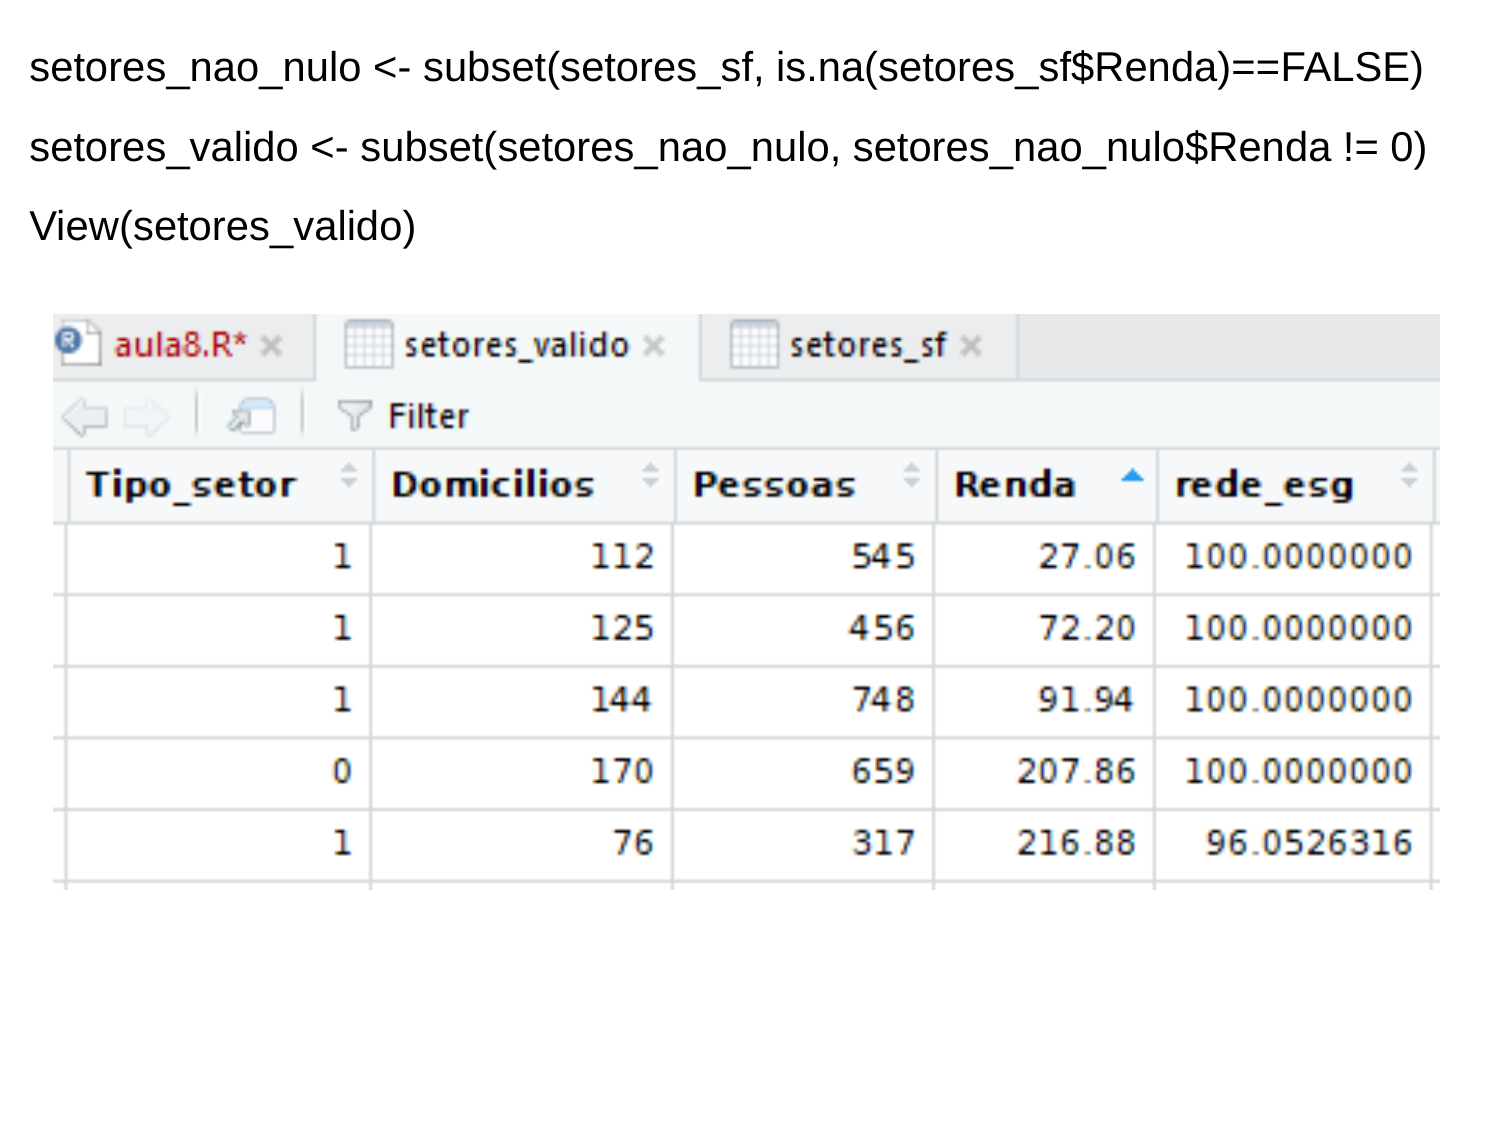

# setores_nao_nulo <- subset(setores_sf, is.na(setores_sf$Renda)==FALSE)
setores_valido <- subset(setores_nao_nulo, setores_nao_nulo$Renda != 0)
View(setores_valido)